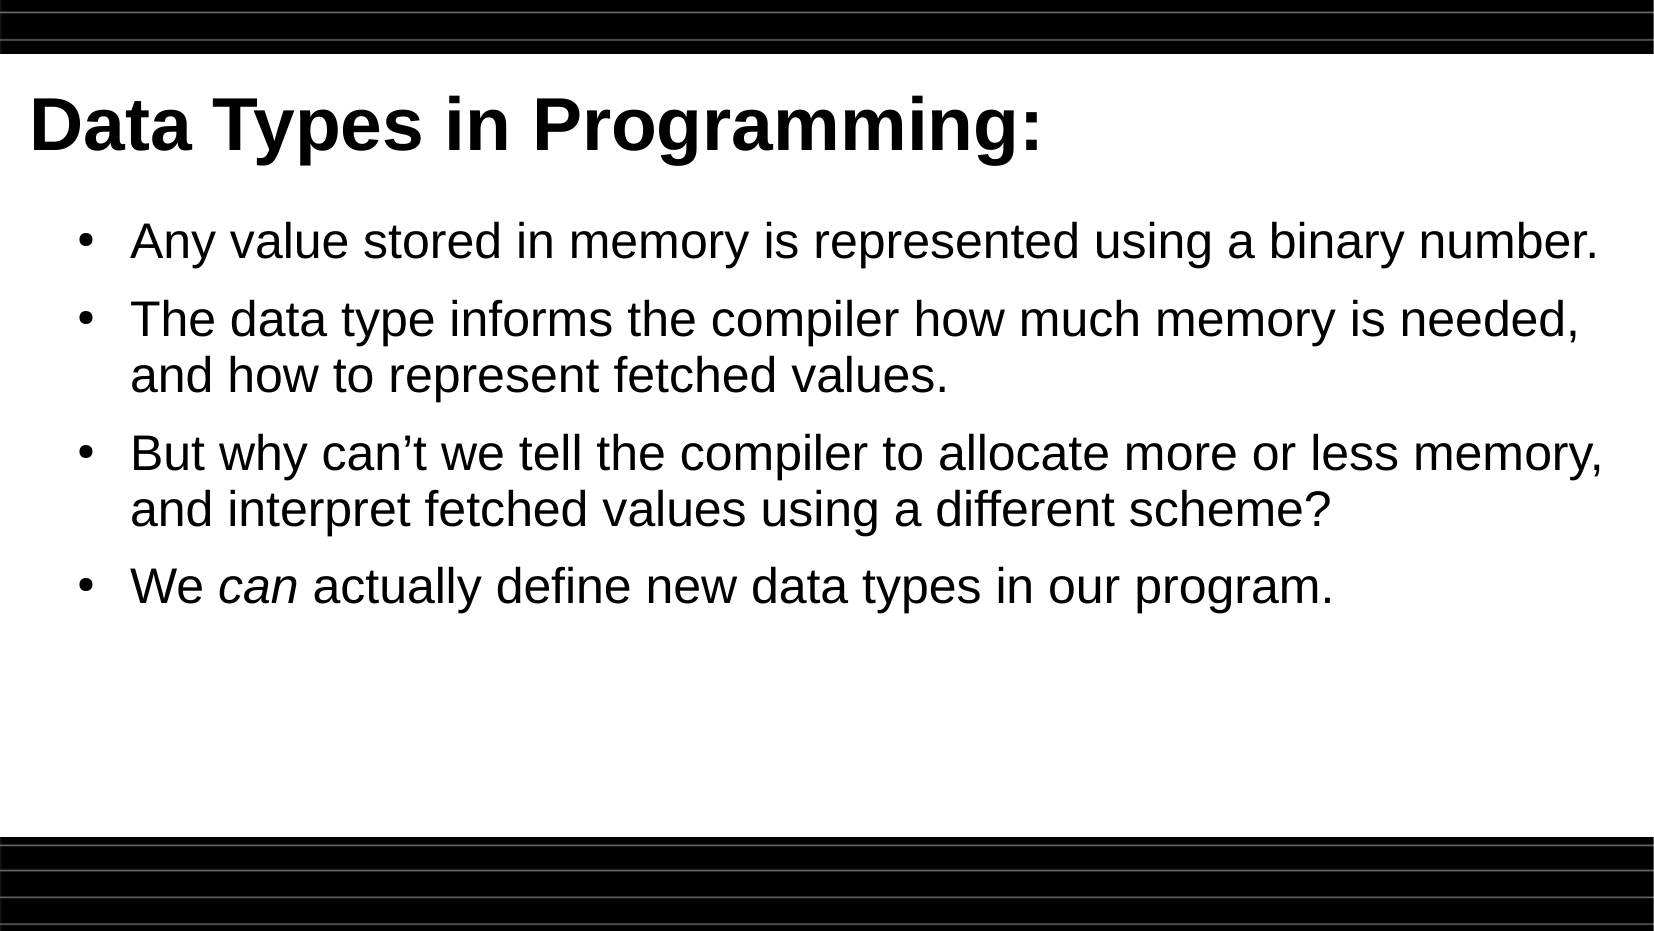

Data Types in Programming:
# Any value stored in memory is represented using a binary number.
The data type informs the compiler how much memory is needed, and how to represent fetched values.
But why can’t we tell the compiler to allocate more or less memory, and interpret fetched values using a different scheme?
We can actually define new data types in our program.